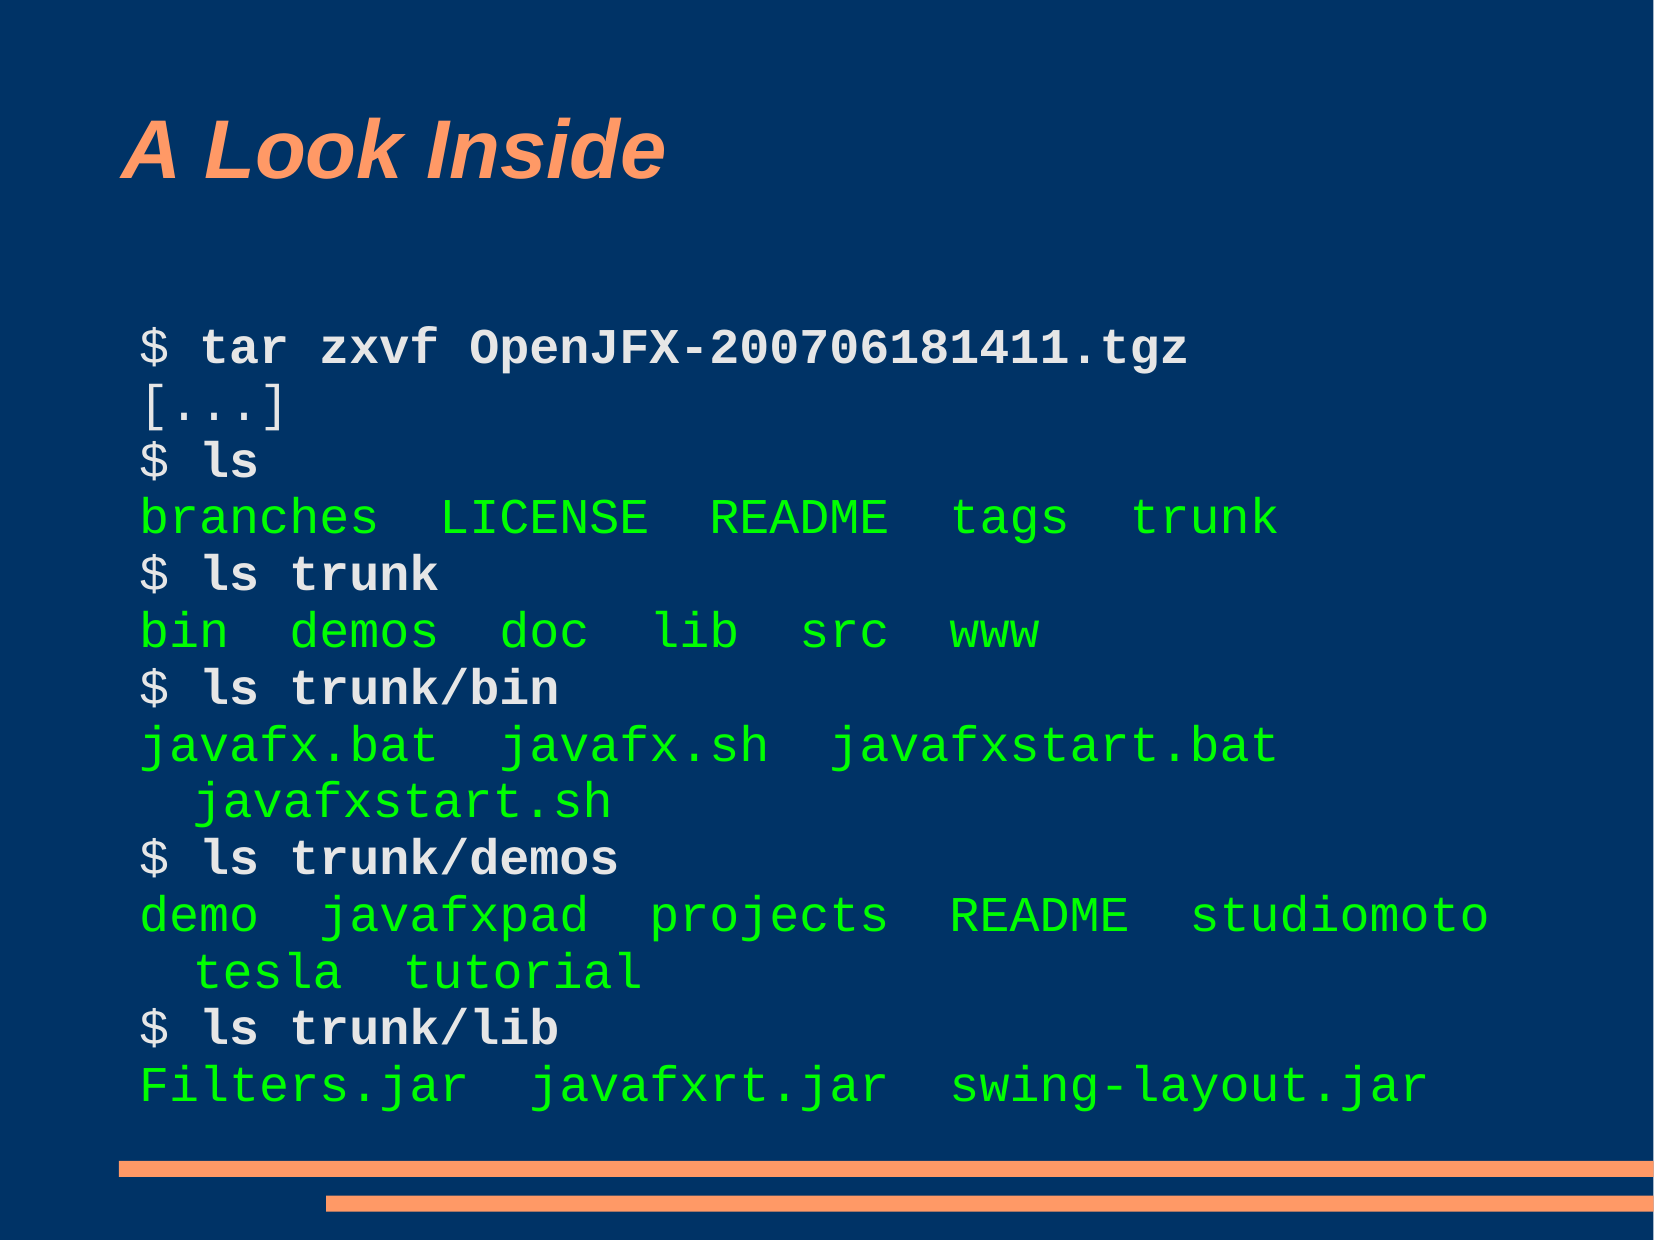

# A Look Inside
$ tar zxvf OpenJFX-200706181411.tgz
[...]
$ ls
branches LICENSE README tags trunk
$ ls trunk
bin demos doc lib src www
$ ls trunk/bin
javafx.bat javafx.sh javafxstart.bat javafxstart.sh
$ ls trunk/demos
demo javafxpad projects README studiomoto tesla tutorial
$ ls trunk/lib
Filters.jar javafxrt.jar swing-layout.jar